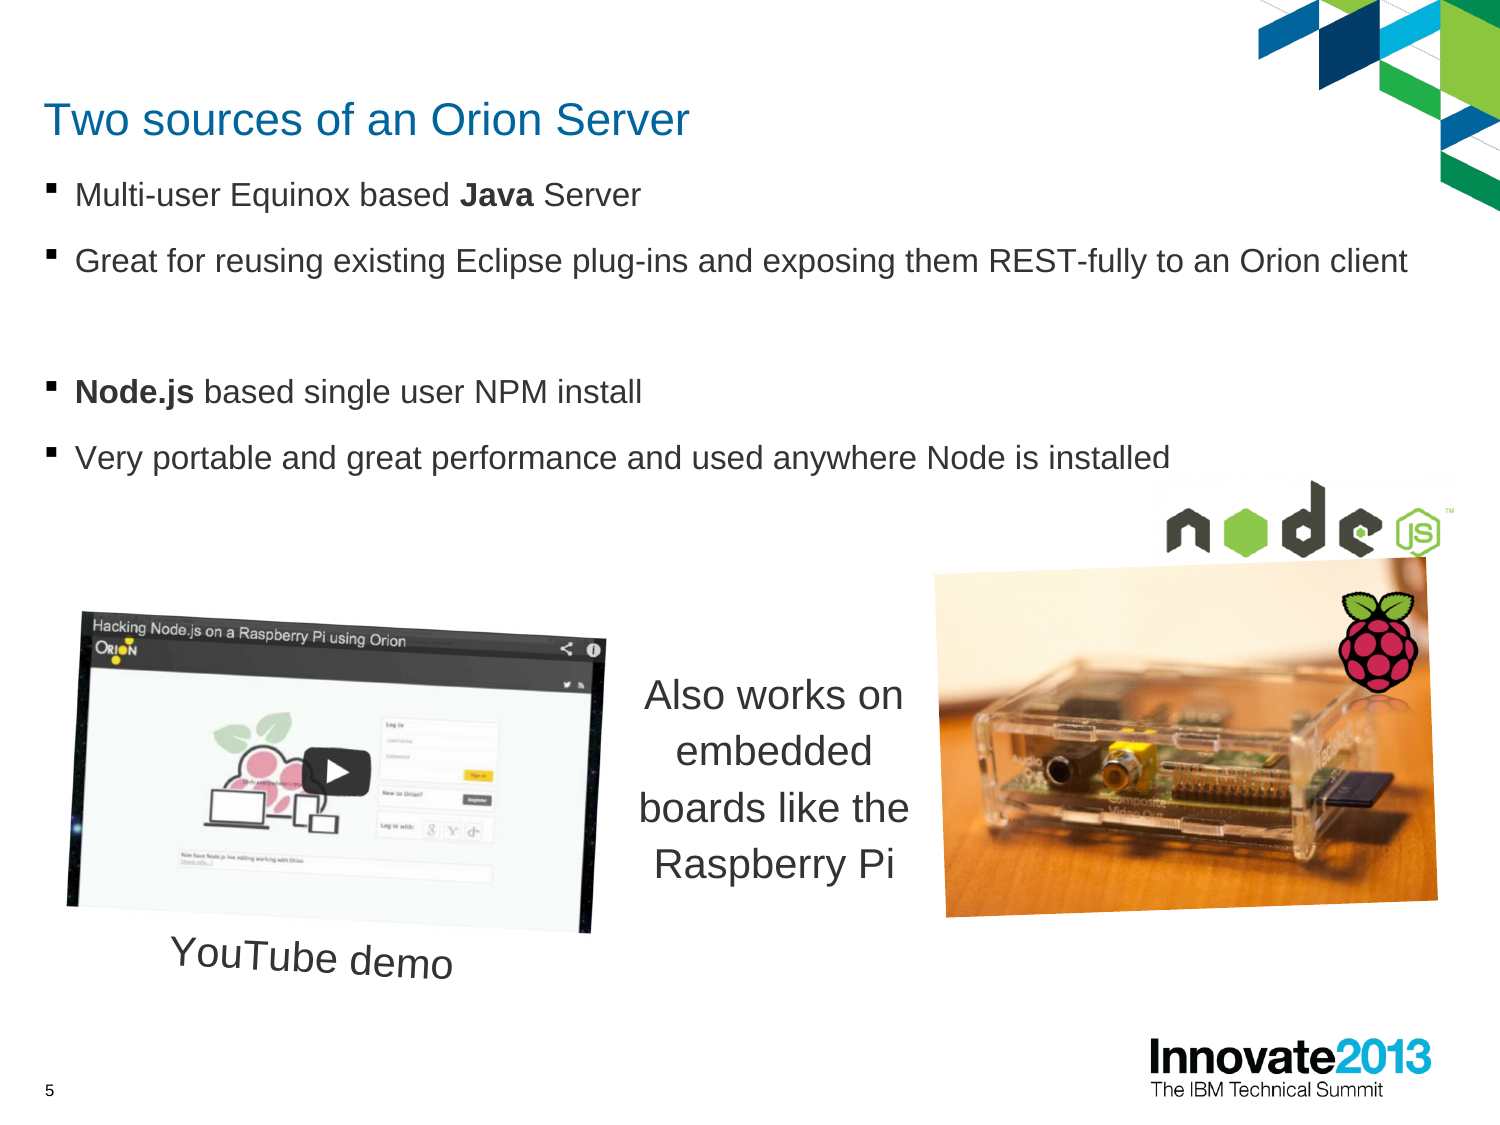

# Two sources of an Orion Server
Multi-user Equinox based Java Server
Great for reusing existing Eclipse plug-ins and exposing them REST-fully to an Orion client
Node.js based single user NPM install
Very portable and great performance and used anywhere Node is installed
Also works on embedded boards like the Raspberry Pi
YouTube demo